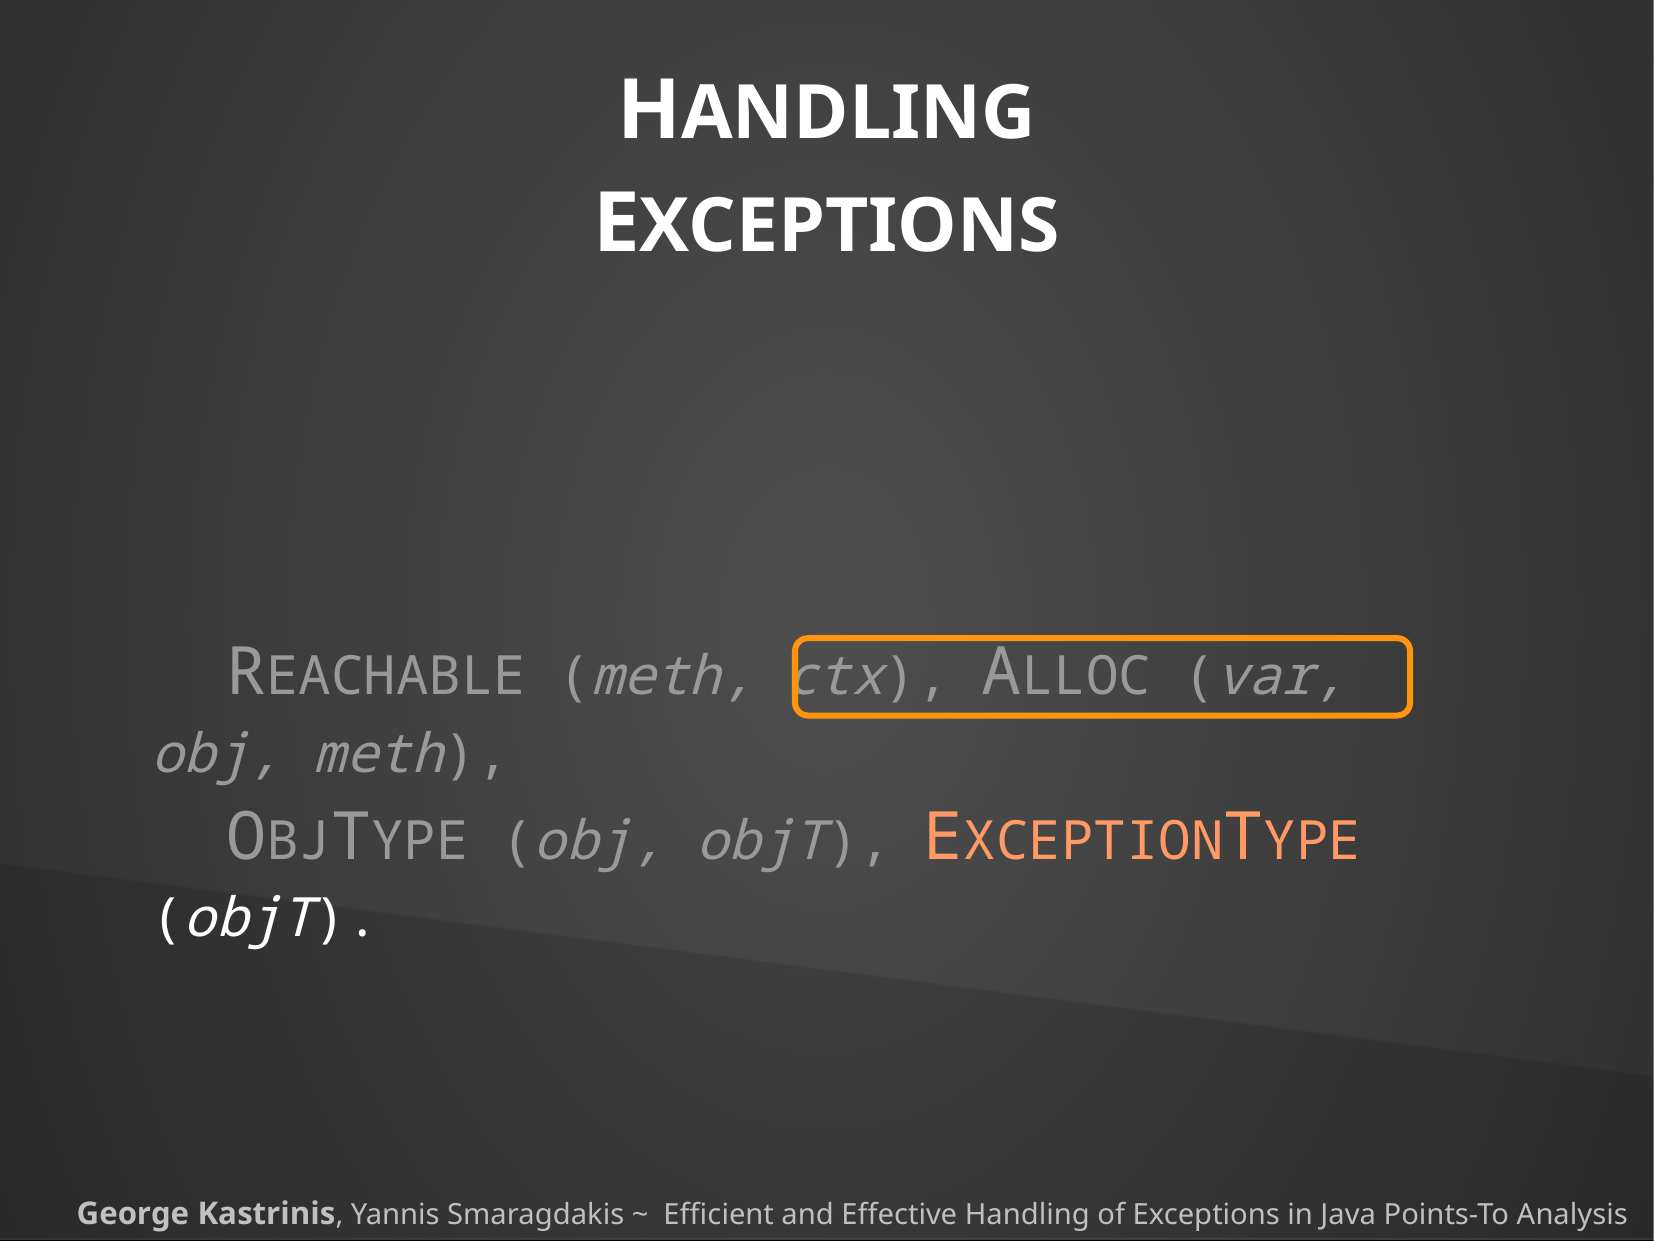

HANDLING EXCEPTIONS
	REACHABLE (meth, ctx), ALLOC (var, obj, meth),
	OBJTYPE (obj, objT), EXCEPTIONTYPE (objT).